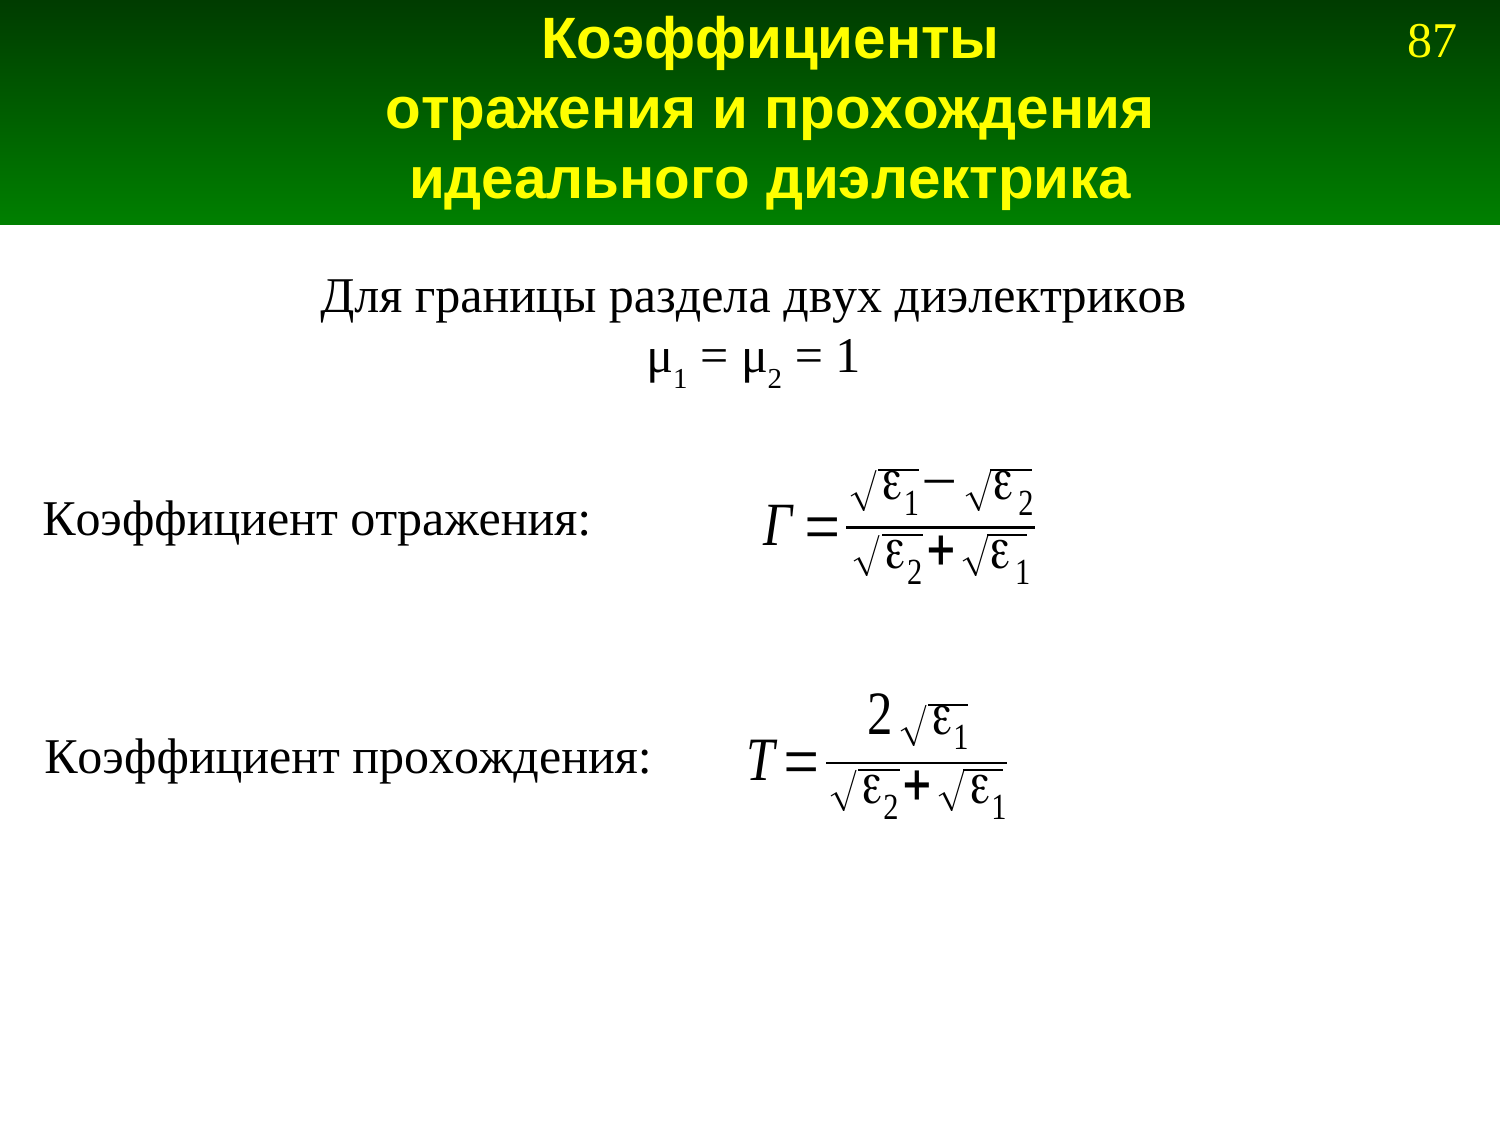

# Коэффициенты отражения и прохождения идеального диэлектрика
Для границы раздела двух диэлектриков
μ1 = μ2 = 1
Коэффициент отражения:
Коэффициент прохождения: